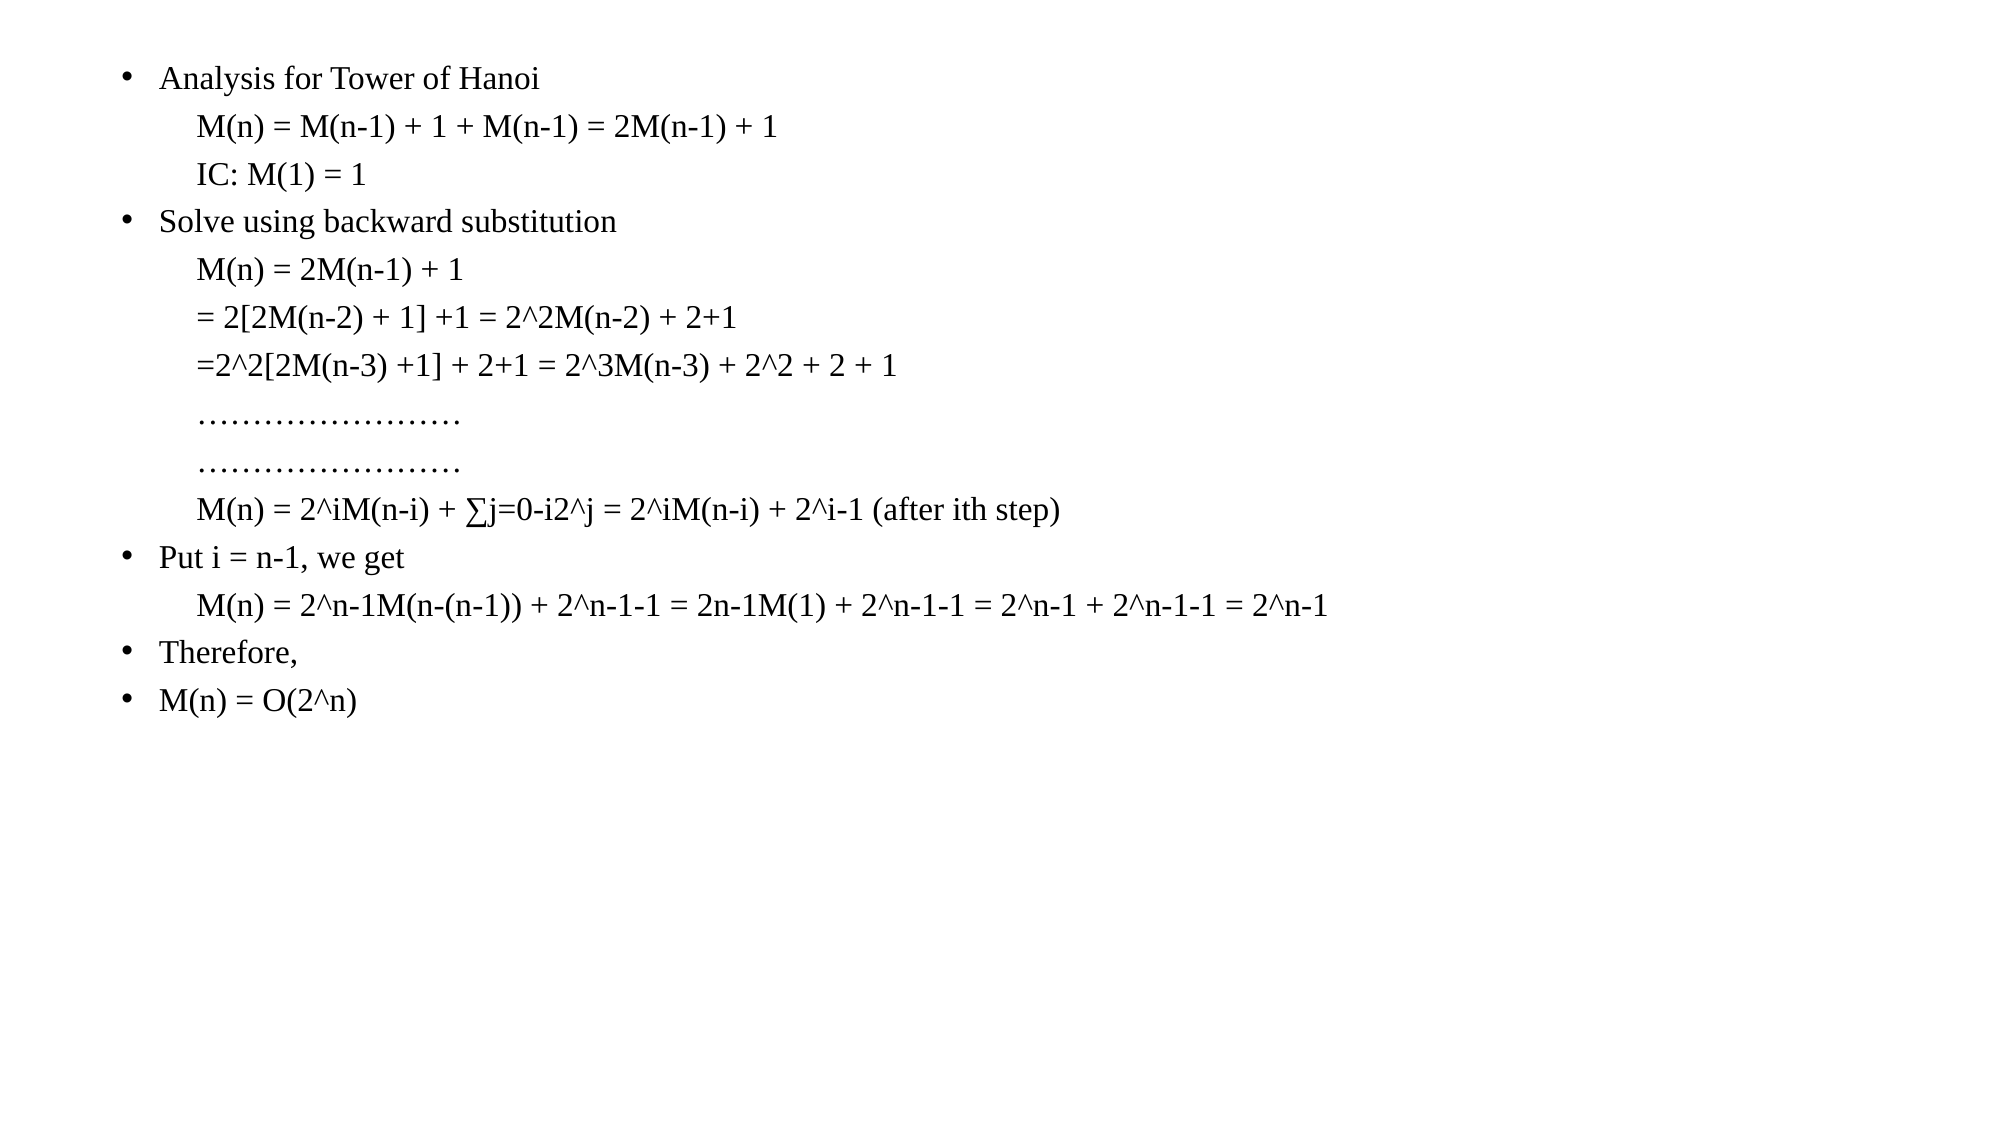

# Analysis for Tower of Hanoi
	M(n) = M(n-1) + 1 + M(n-1) = 2M(n-1) + 1
	IC: M(1) = 1
Solve using backward substitution
	M(n) = 2M(n-1) + 1
	= 2[2M(n-2) + 1] +1 = 2^2M(n-2) + 2+1
	=2^2[2M(n-3) +1] + 2+1 = 2^3M(n-3) + 2^2 + 2 + 1
	……………………
	……………………
	M(n) = 2^iM(n-i) + ∑j=0-i2^j = 2^iM(n-i) + 2^i-1 (after ith step)
Put i = n-1, we get
	M(n) = 2^n-1M(n-(n-1)) + 2^n-1-1 = 2n-1M(1) + 2^n-1-1 = 2^n-1 + 2^n-1-1 = 2^n-1
Therefore,
M(n) = O(2^n)